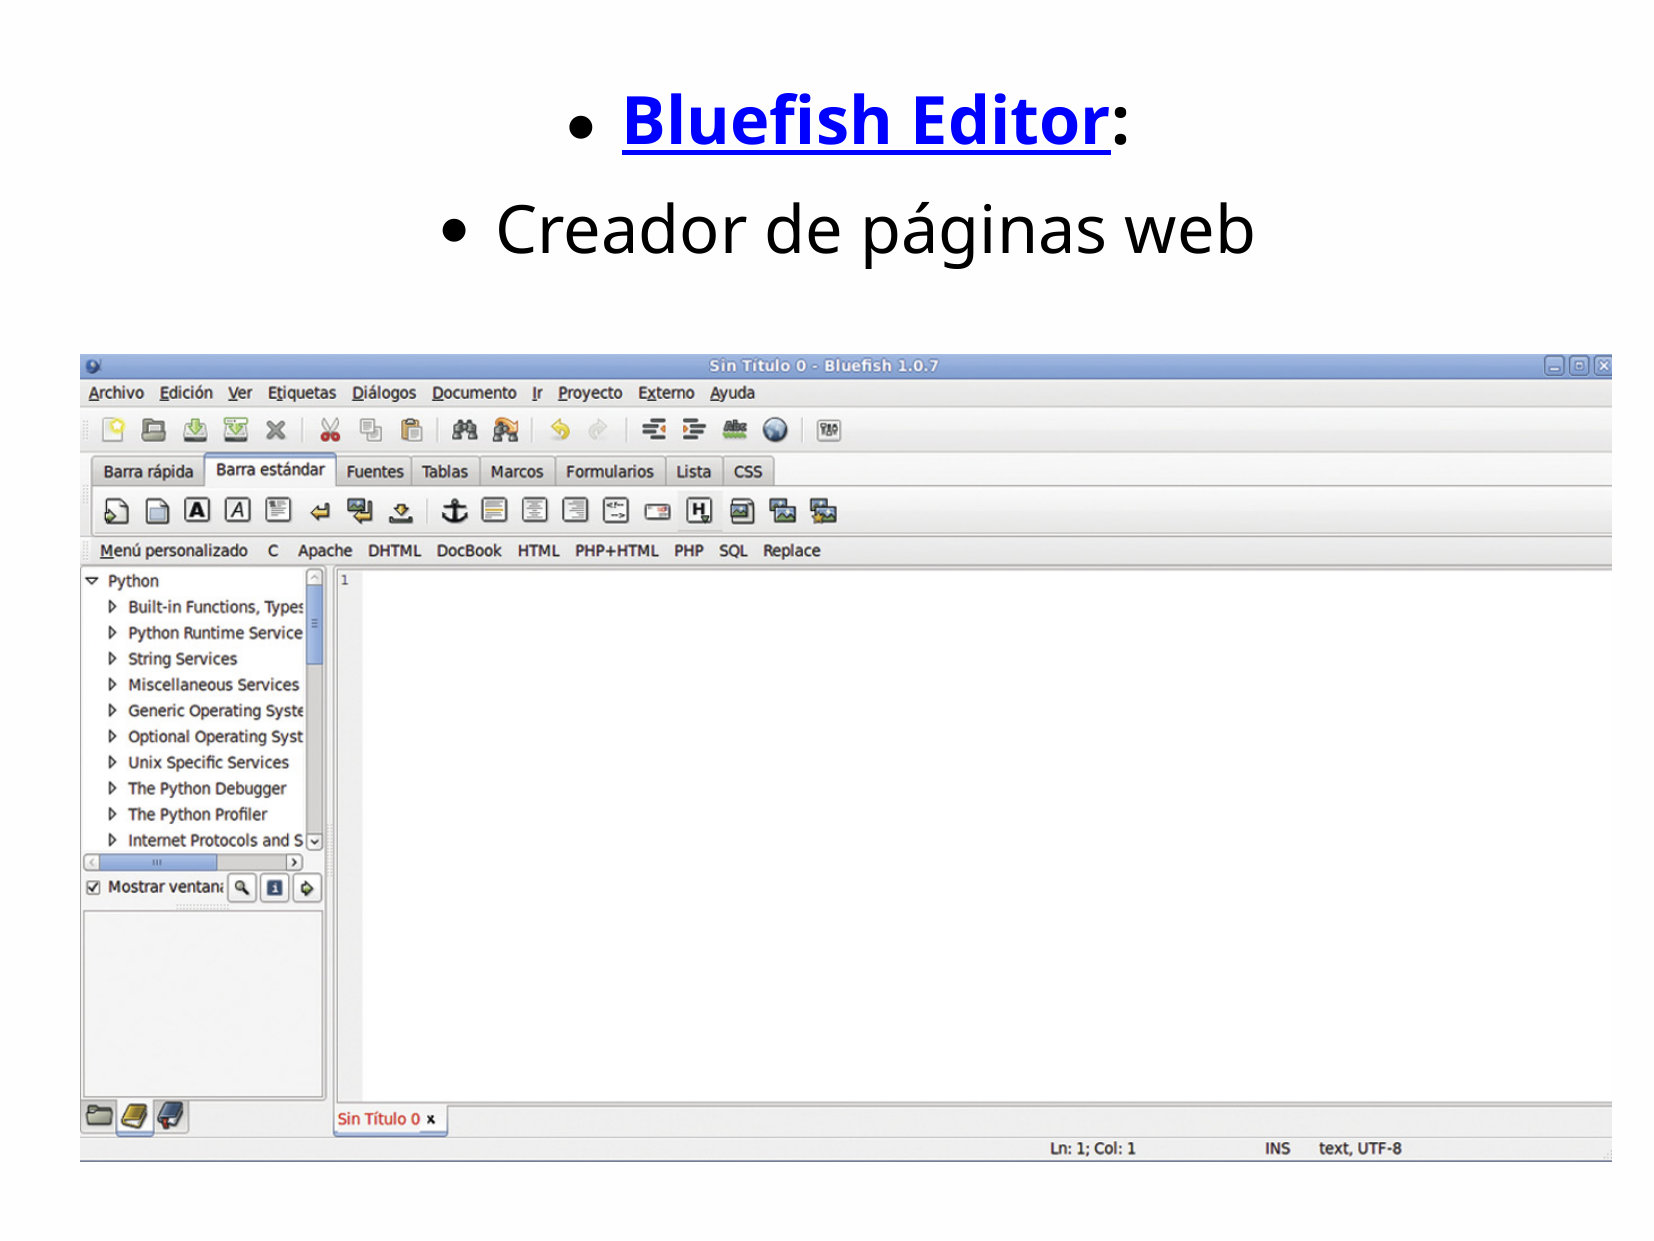

# Bluefish Editor:
Creador de páginas web